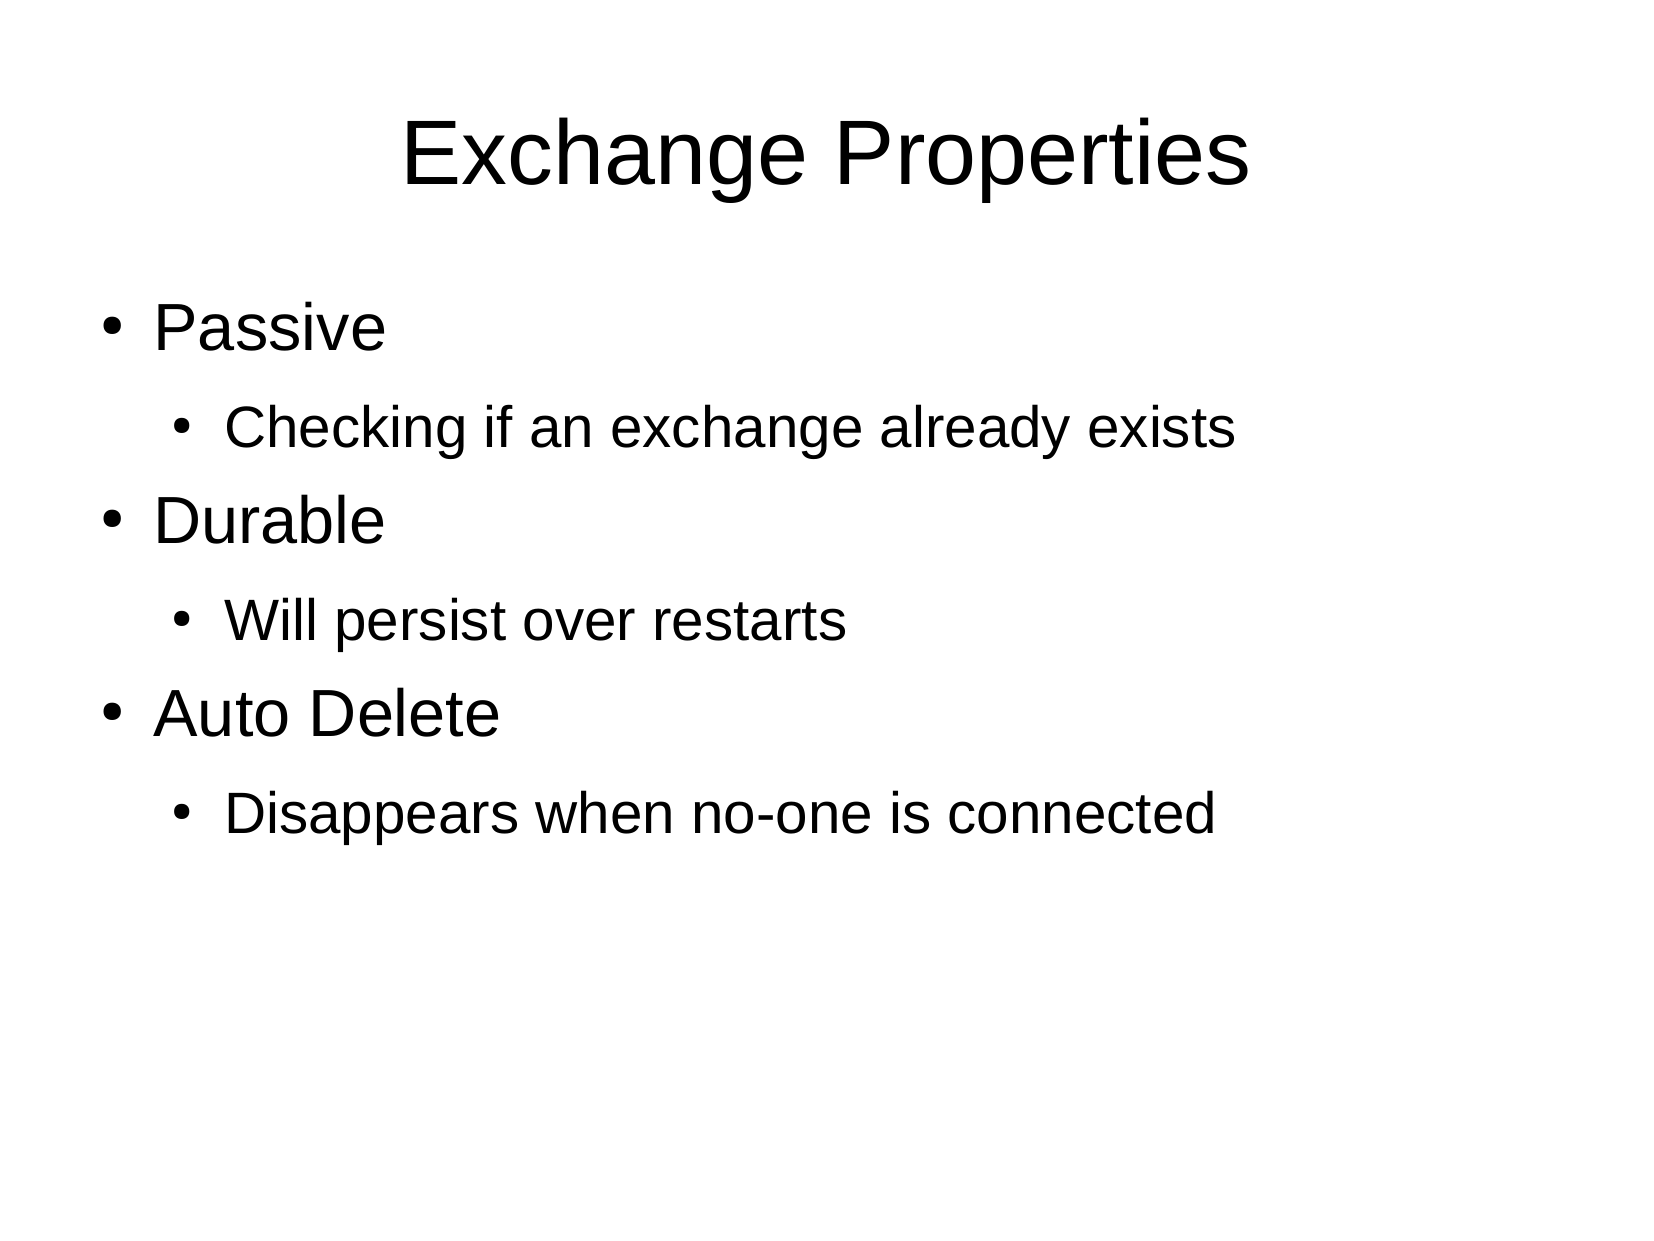

Exchange Properties
# Passive
Checking if an exchange already exists
Durable
Will persist over restarts
Auto Delete
Disappears when no-one is connected